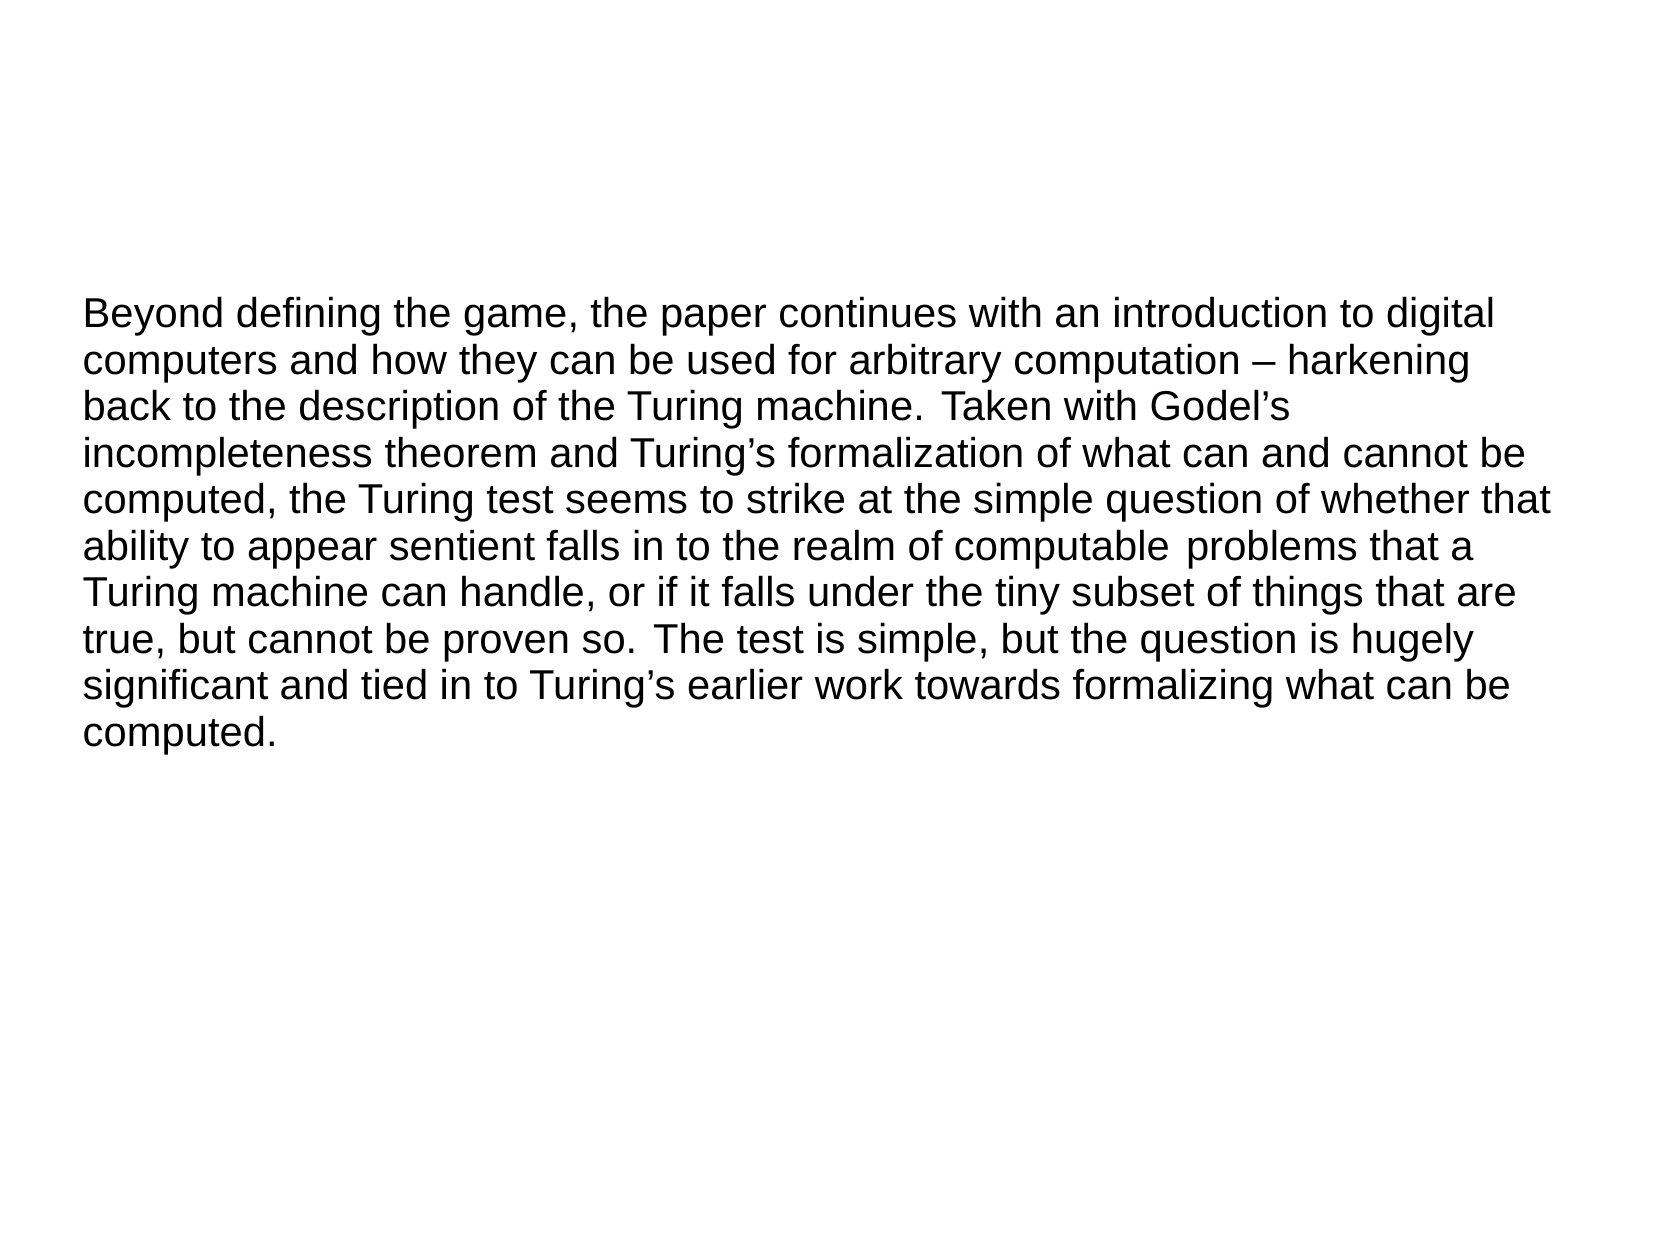

#
Beyond defining the game, the paper continues with an introduction to digital computers and how they can be used for arbitrary computation – harkening back to the description of the Turing machine. Taken with Godel’s incompleteness theorem and Turing’s formalization of what can and cannot be computed, the Turing test seems to strike at the simple question of whether that ability to appear sentient falls in to the realm of computable problems that a Turing machine can handle, or if it falls under the tiny subset of things that are true, but cannot be proven so. The test is simple, but the question is hugely significant and tied in to Turing’s earlier work towards formalizing what can be computed.